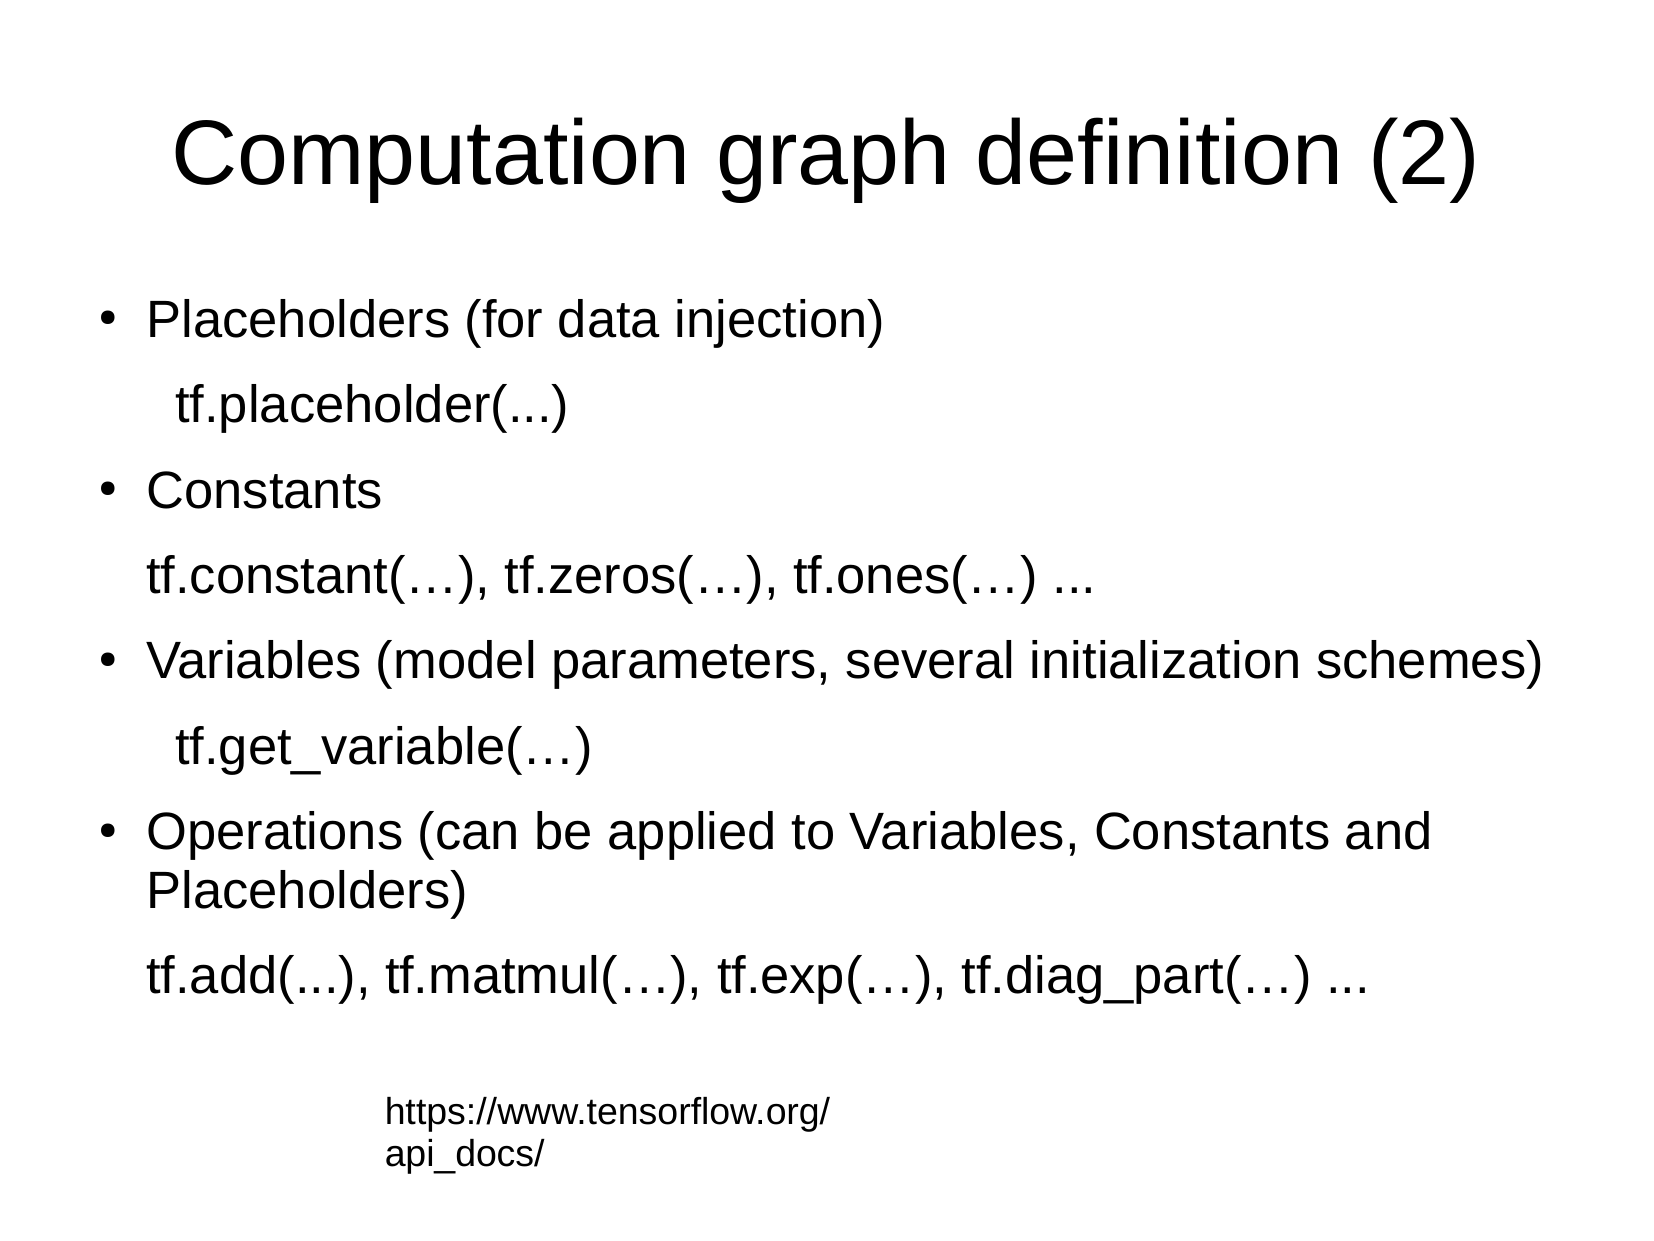

# Computation graph definition (2)
Placeholders (for data injection)
 tf.placeholder(...)
Constants
tf.constant(…), tf.zeros(…), tf.ones(…) ...
Variables (model parameters, several initialization schemes)
 tf.get_variable(…)
Operations (can be applied to Variables, Constants and Placeholders)
tf.add(...), tf.matmul(…), tf.exp(…), tf.diag_part(…) ...
https://www.tensorflow.org/api_docs/